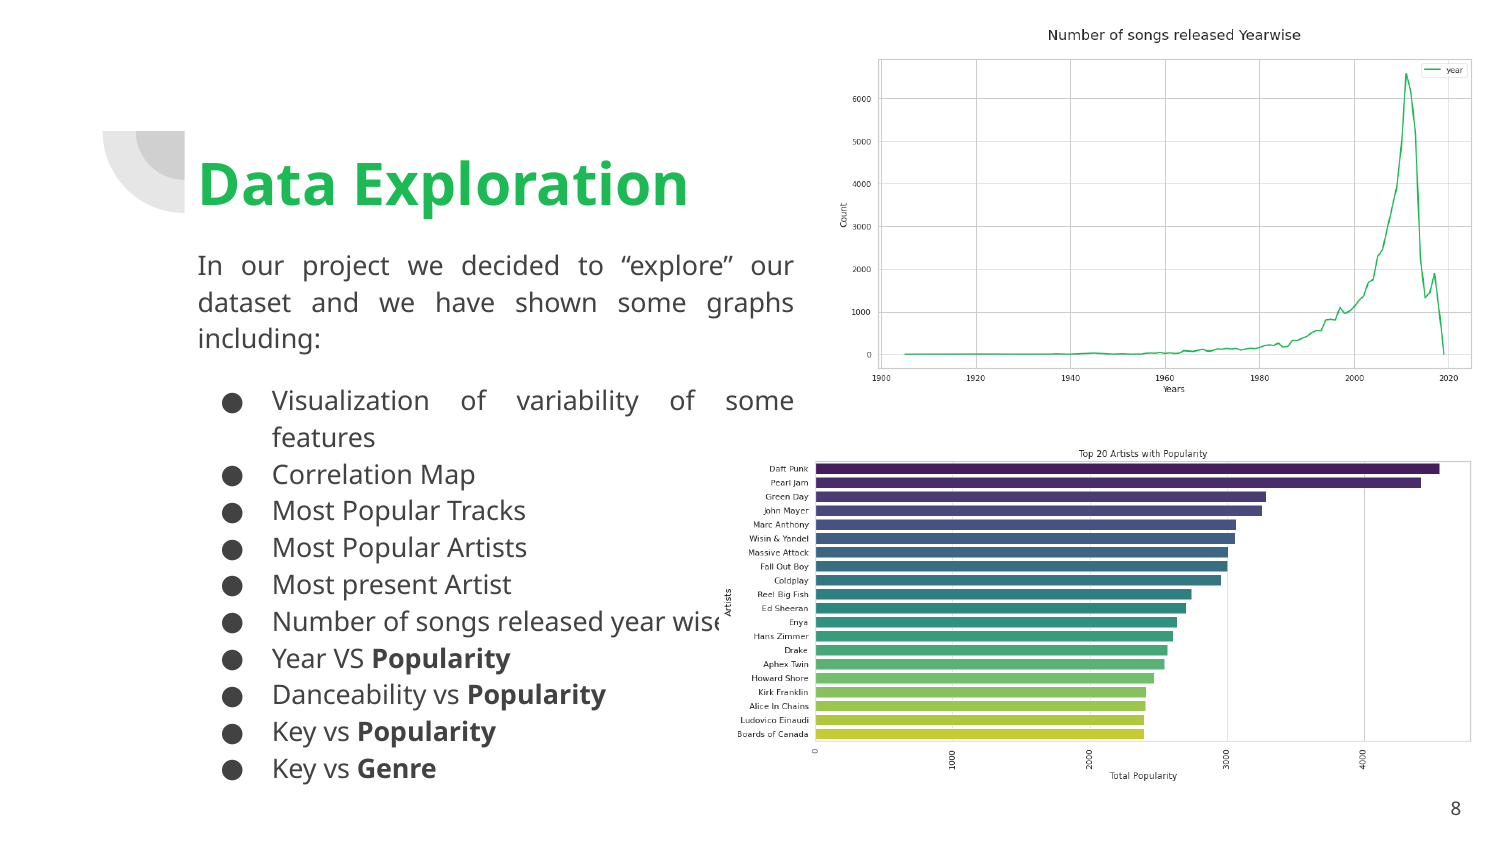

# Data Exploration
In our project we decided to “explore” our dataset and we have shown some graphs including:
Visualization of variability of some features
Correlation Map
Most Popular Tracks
Most Popular Artists
Most present Artist
Number of songs released year wise
Year VS Popularity
Danceability vs Popularity
Key vs Popularity
Key vs Genre